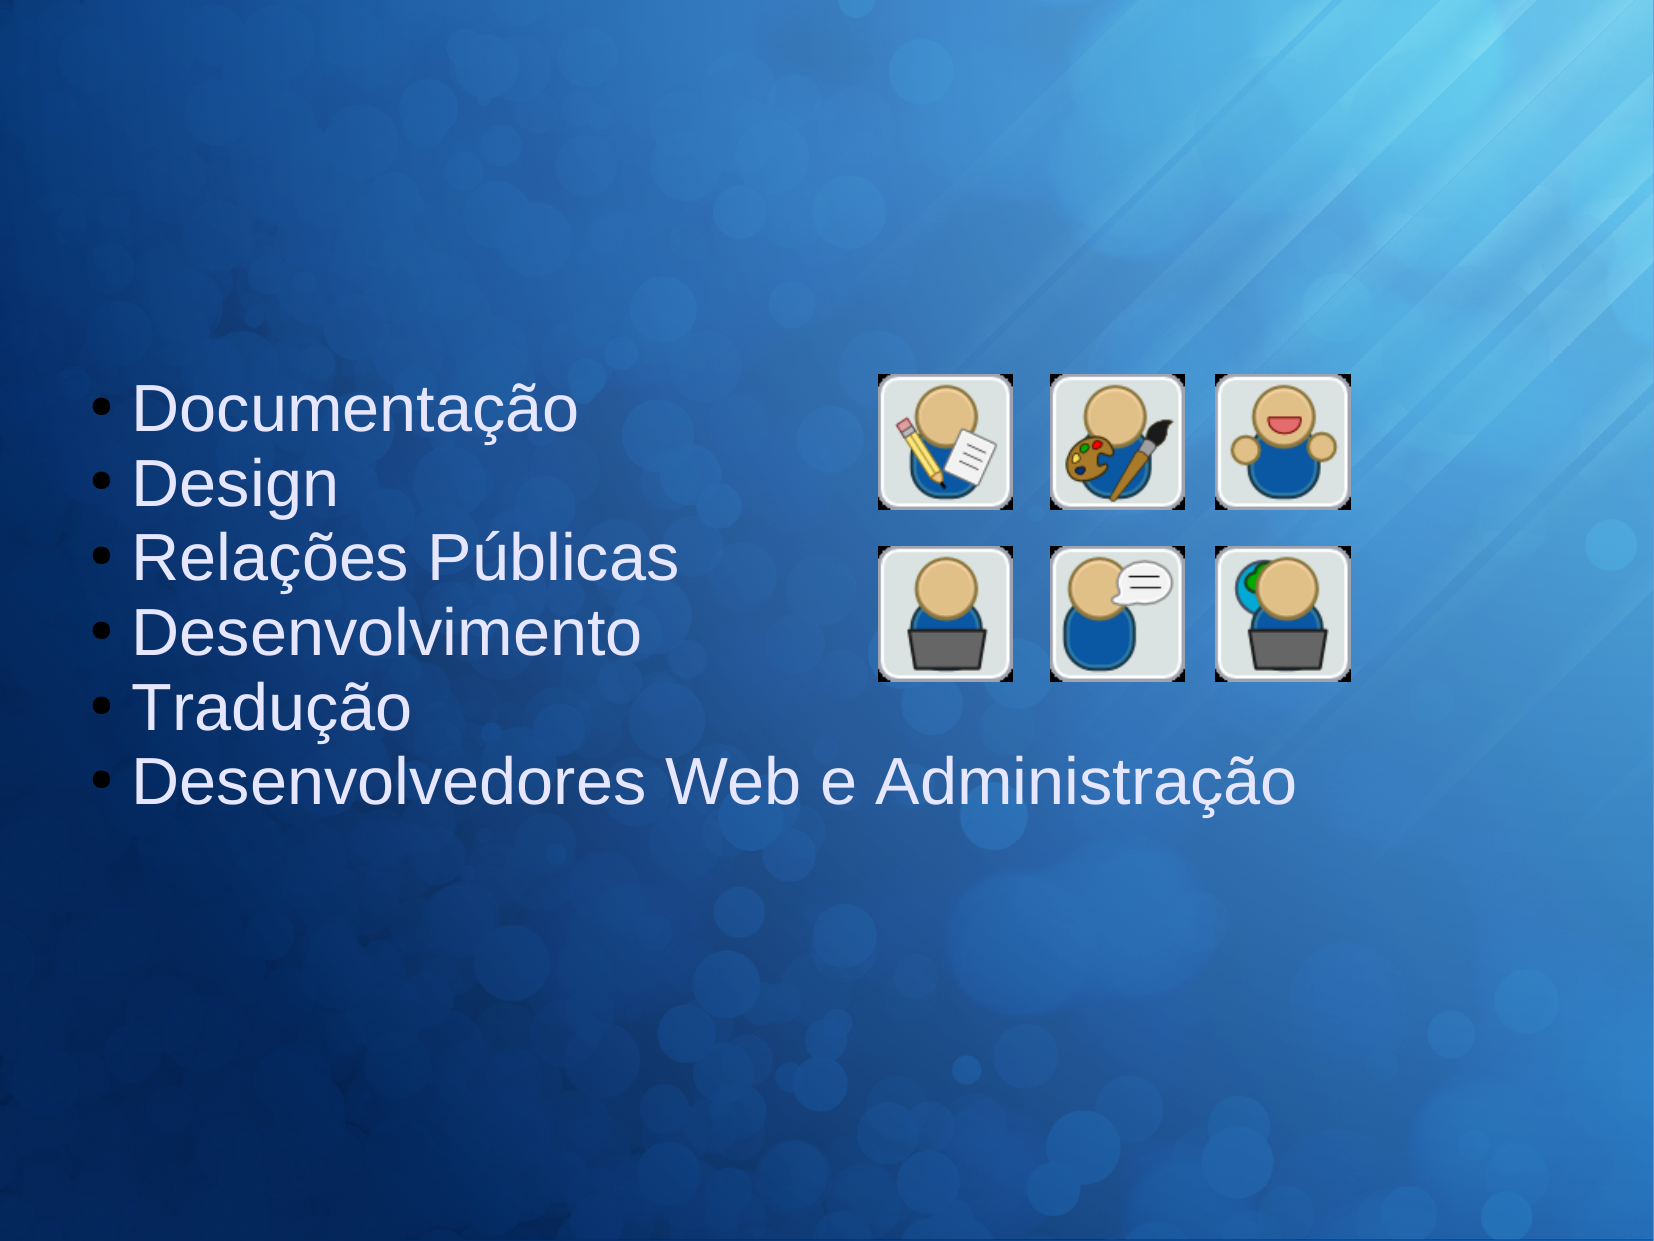

Documentação
 Design
 Relações Públicas
 Desenvolvimento
 Tradução
 Desenvolvedores Web e Administração